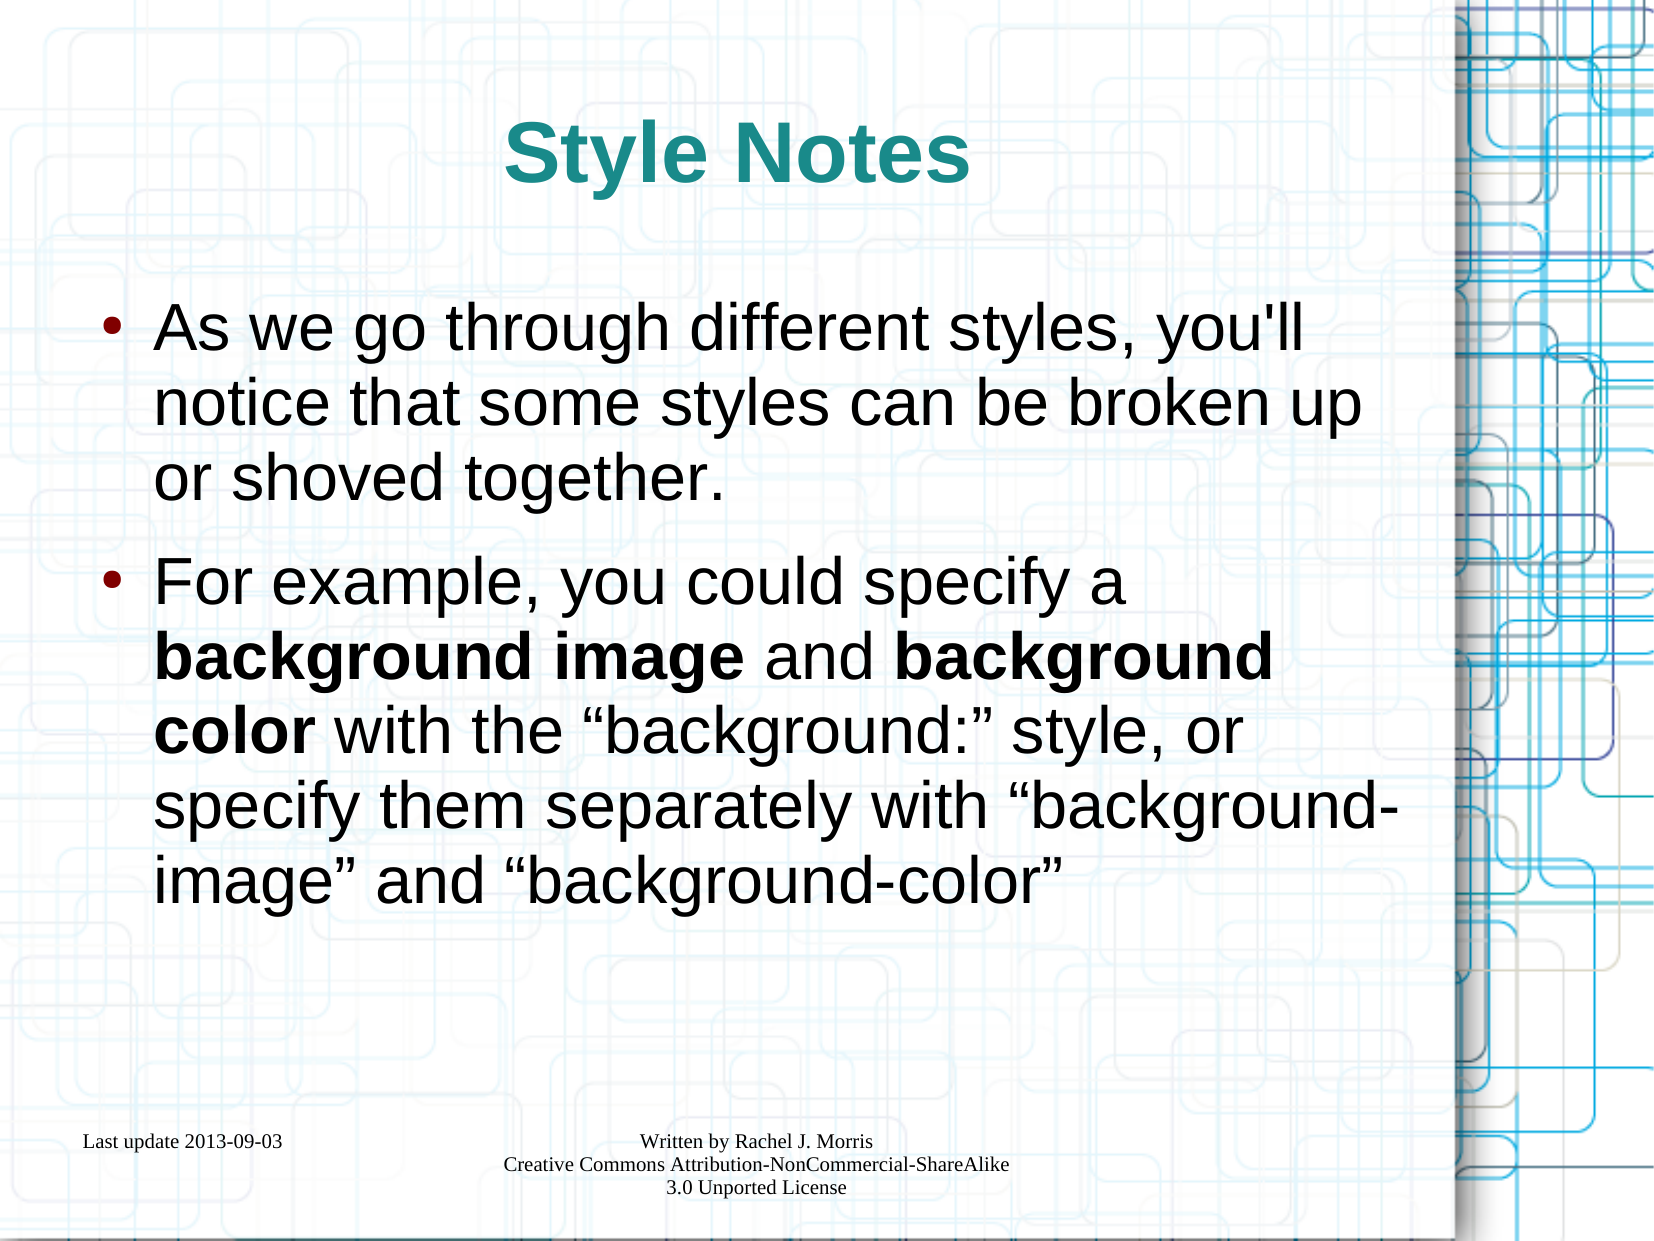

# Style Notes
As we go through different styles, you'll notice that some styles can be broken up or shoved together.
For example, you could specify a background image and background color with the “background:” style, or specify them separately with “background-image” and “background-color”